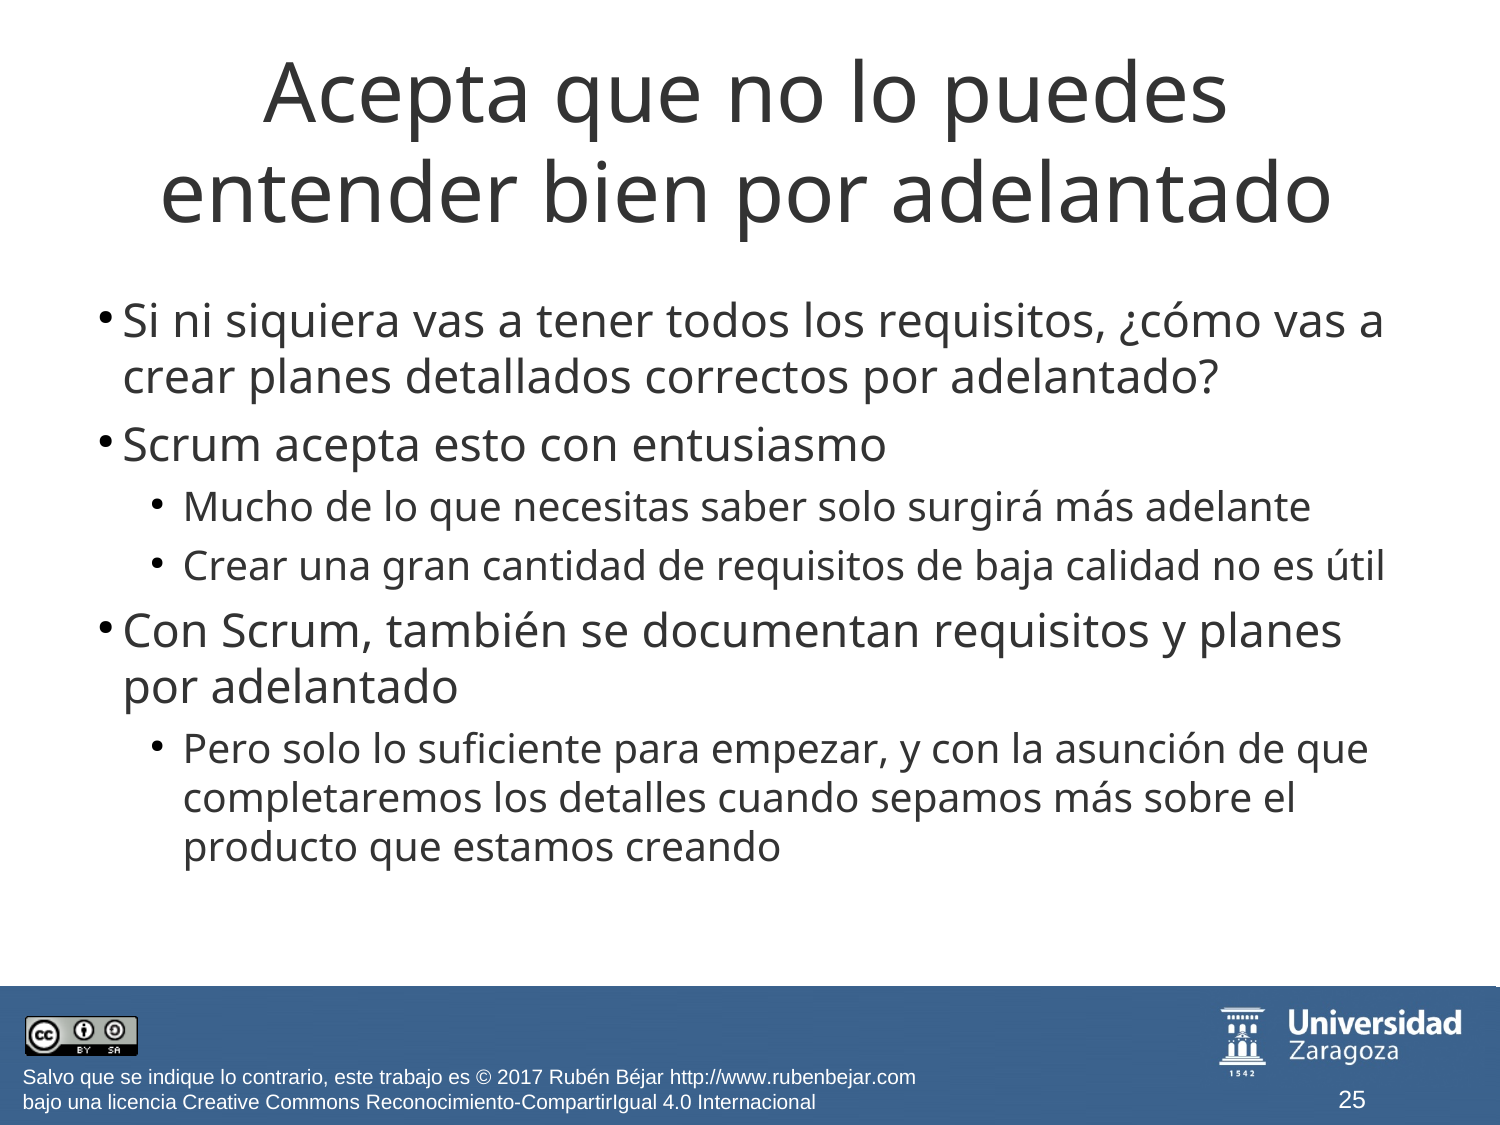

# Acepta que no lo puedes entender bien por adelantado
Si ni siquiera vas a tener todos los requisitos, ¿cómo vas a crear planes detallados correctos por adelantado?
Scrum acepta esto con entusiasmo
Mucho de lo que necesitas saber solo surgirá más adelante
Crear una gran cantidad de requisitos de baja calidad no es útil
Con Scrum, también se documentan requisitos y planes por adelantado
Pero solo lo suficiente para empezar, y con la asunción de que completaremos los detalles cuando sepamos más sobre el producto que estamos creando